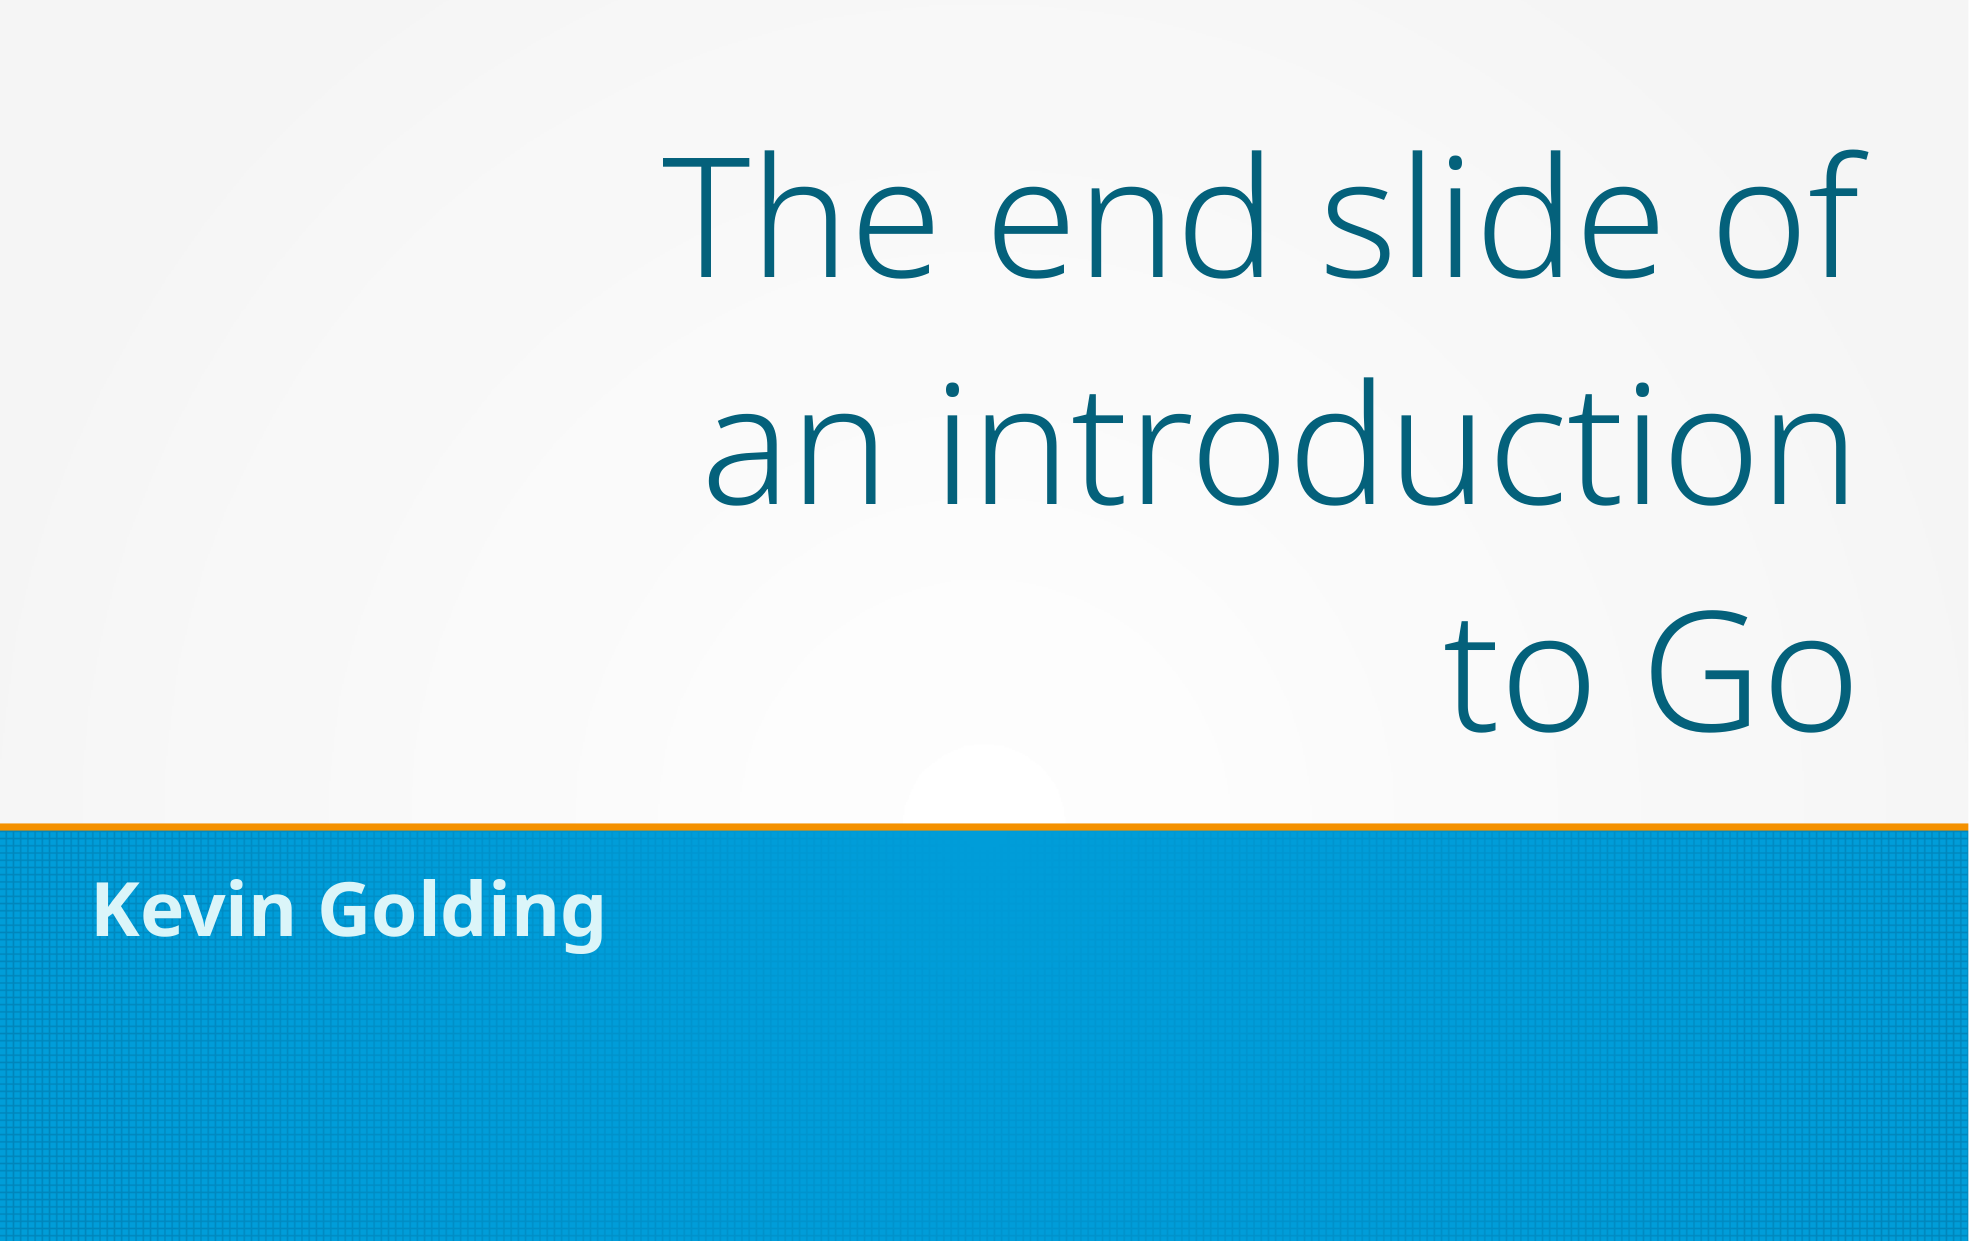

# The end slide of an introduction to Go
Kevin Golding